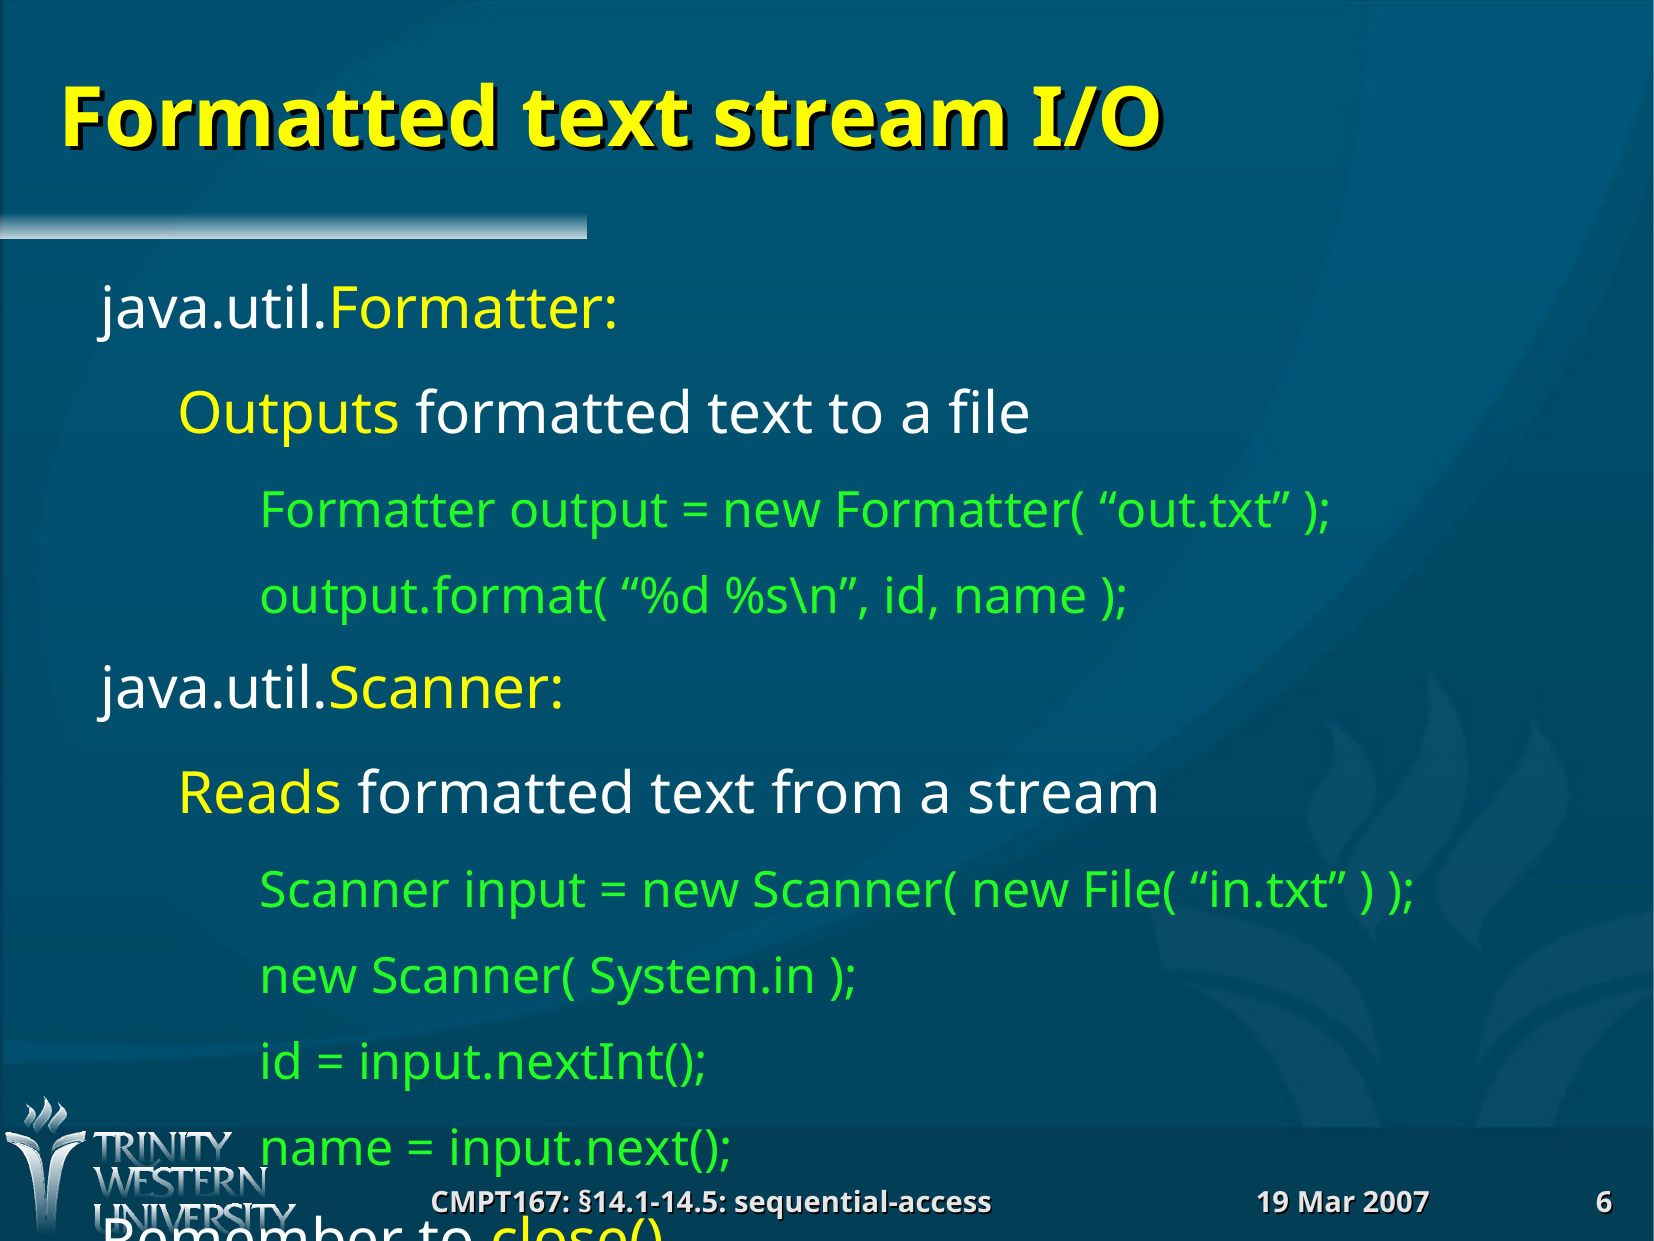

# Formatted text stream I/O
java.util.Formatter:
Outputs formatted text to a file
Formatter output = new Formatter( “out.txt” );
output.format( “%d %s\n”, id, name );
java.util.Scanner:
Reads formatted text from a stream
Scanner input = new Scanner( new File( “in.txt” ) );
new Scanner( System.in );
id = input.nextInt();
name = input.next();
Remember to close()
CMPT167: §14.1-14.5: sequential-access
19 Mar 2007
6